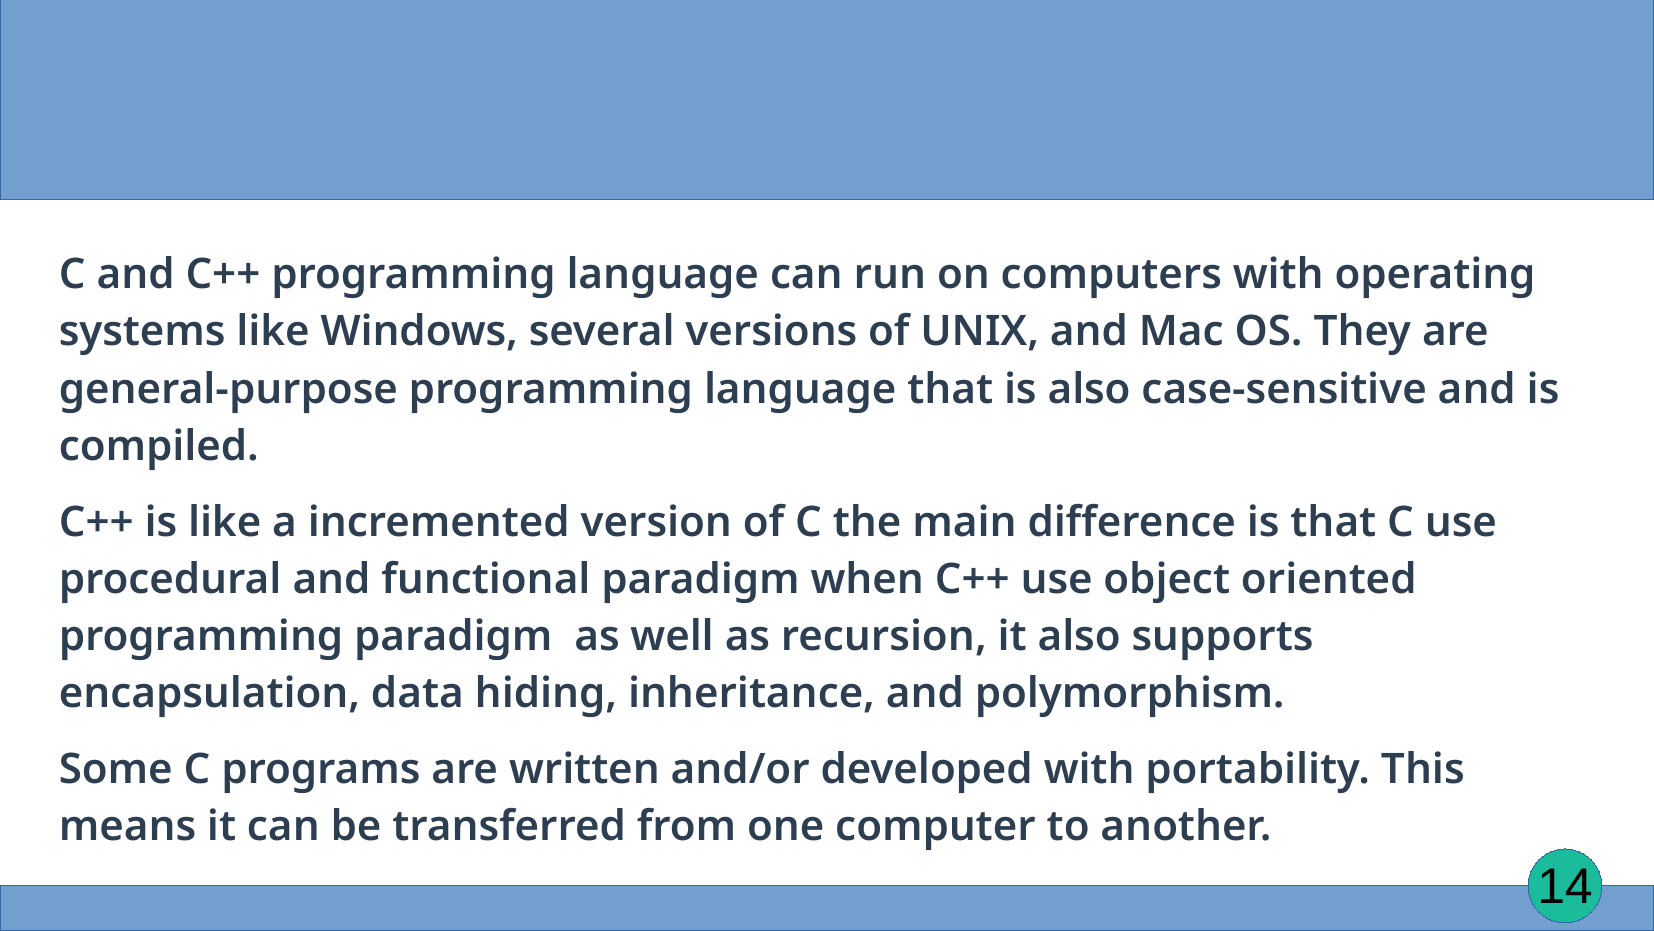

#
C and C++ programming language can run on computers with operating systems like Windows, several versions of UNIX, and Mac OS. They are general-purpose programming language that is also case-sensitive and is compiled.
C++ is like a incremented version of C the main difference is that C use procedural and functional paradigm when C++ use object oriented programming paradigm as well as recursion, it also supports encapsulation, data hiding, inheritance, and polymorphism.
Some C programs are written and/or developed with portability. This means it can be transferred from one computer to another.